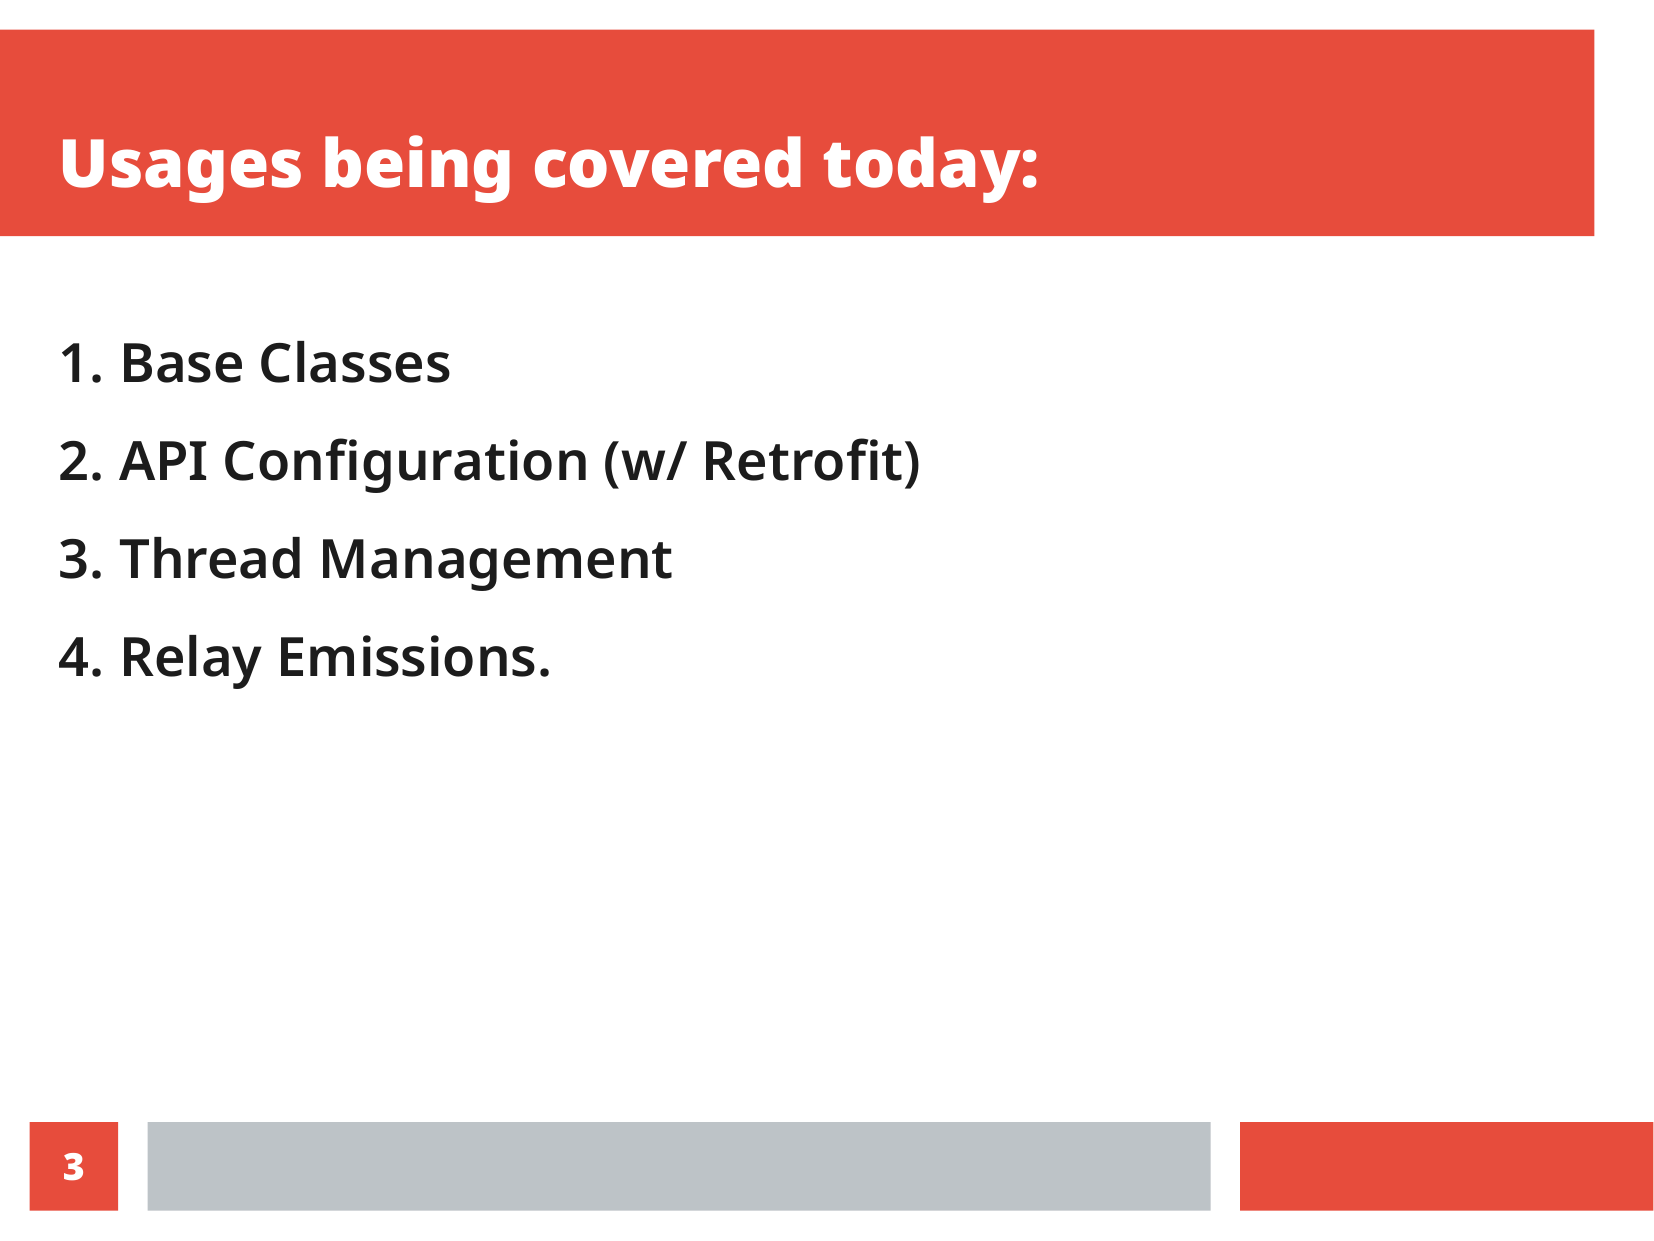

# Usages being covered today:
1. Base Classes
2. API Configuration (w/ Retrofit)
3. Thread Management
4. Relay Emissions.
3